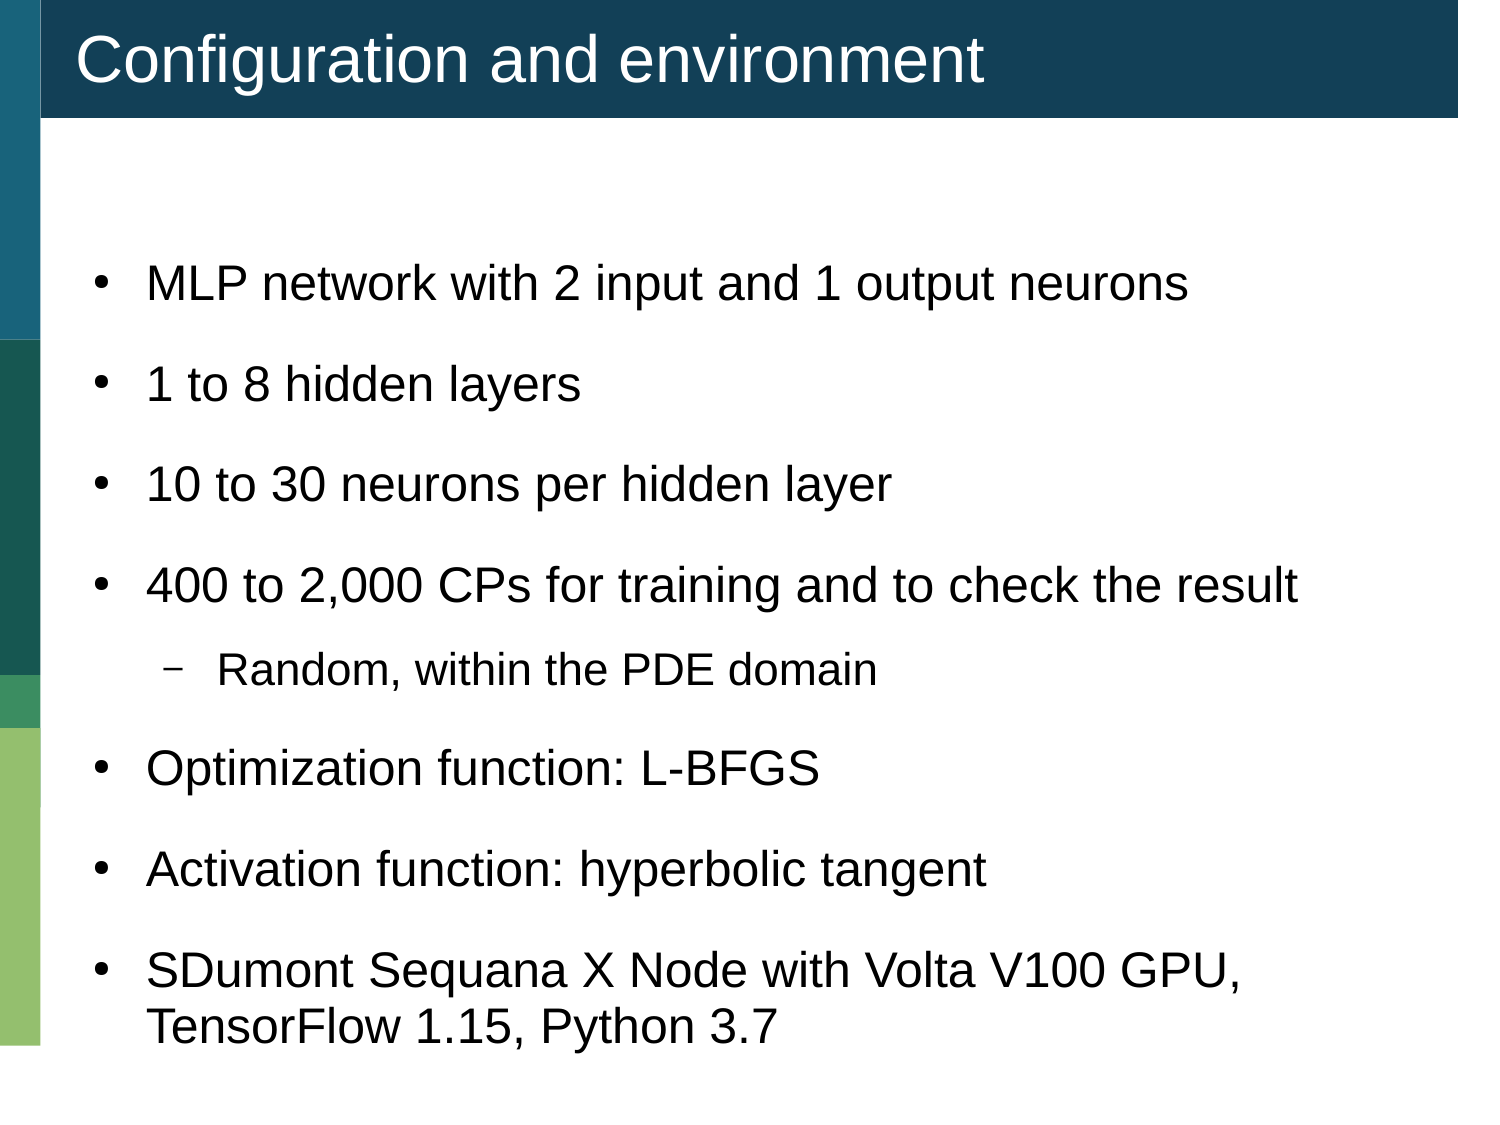

# Configuration and environment
MLP network with 2 input and 1 output neurons
1 to 8 hidden layers
10 to 30 neurons per hidden layer
400 to 2,000 CPs for training and to check the result
Random, within the PDE domain
Optimization function: L-BFGS
Activation function: hyperbolic tangent
SDumont Sequana X Node with Volta V100 GPU, TensorFlow 1.15, Python 3.7